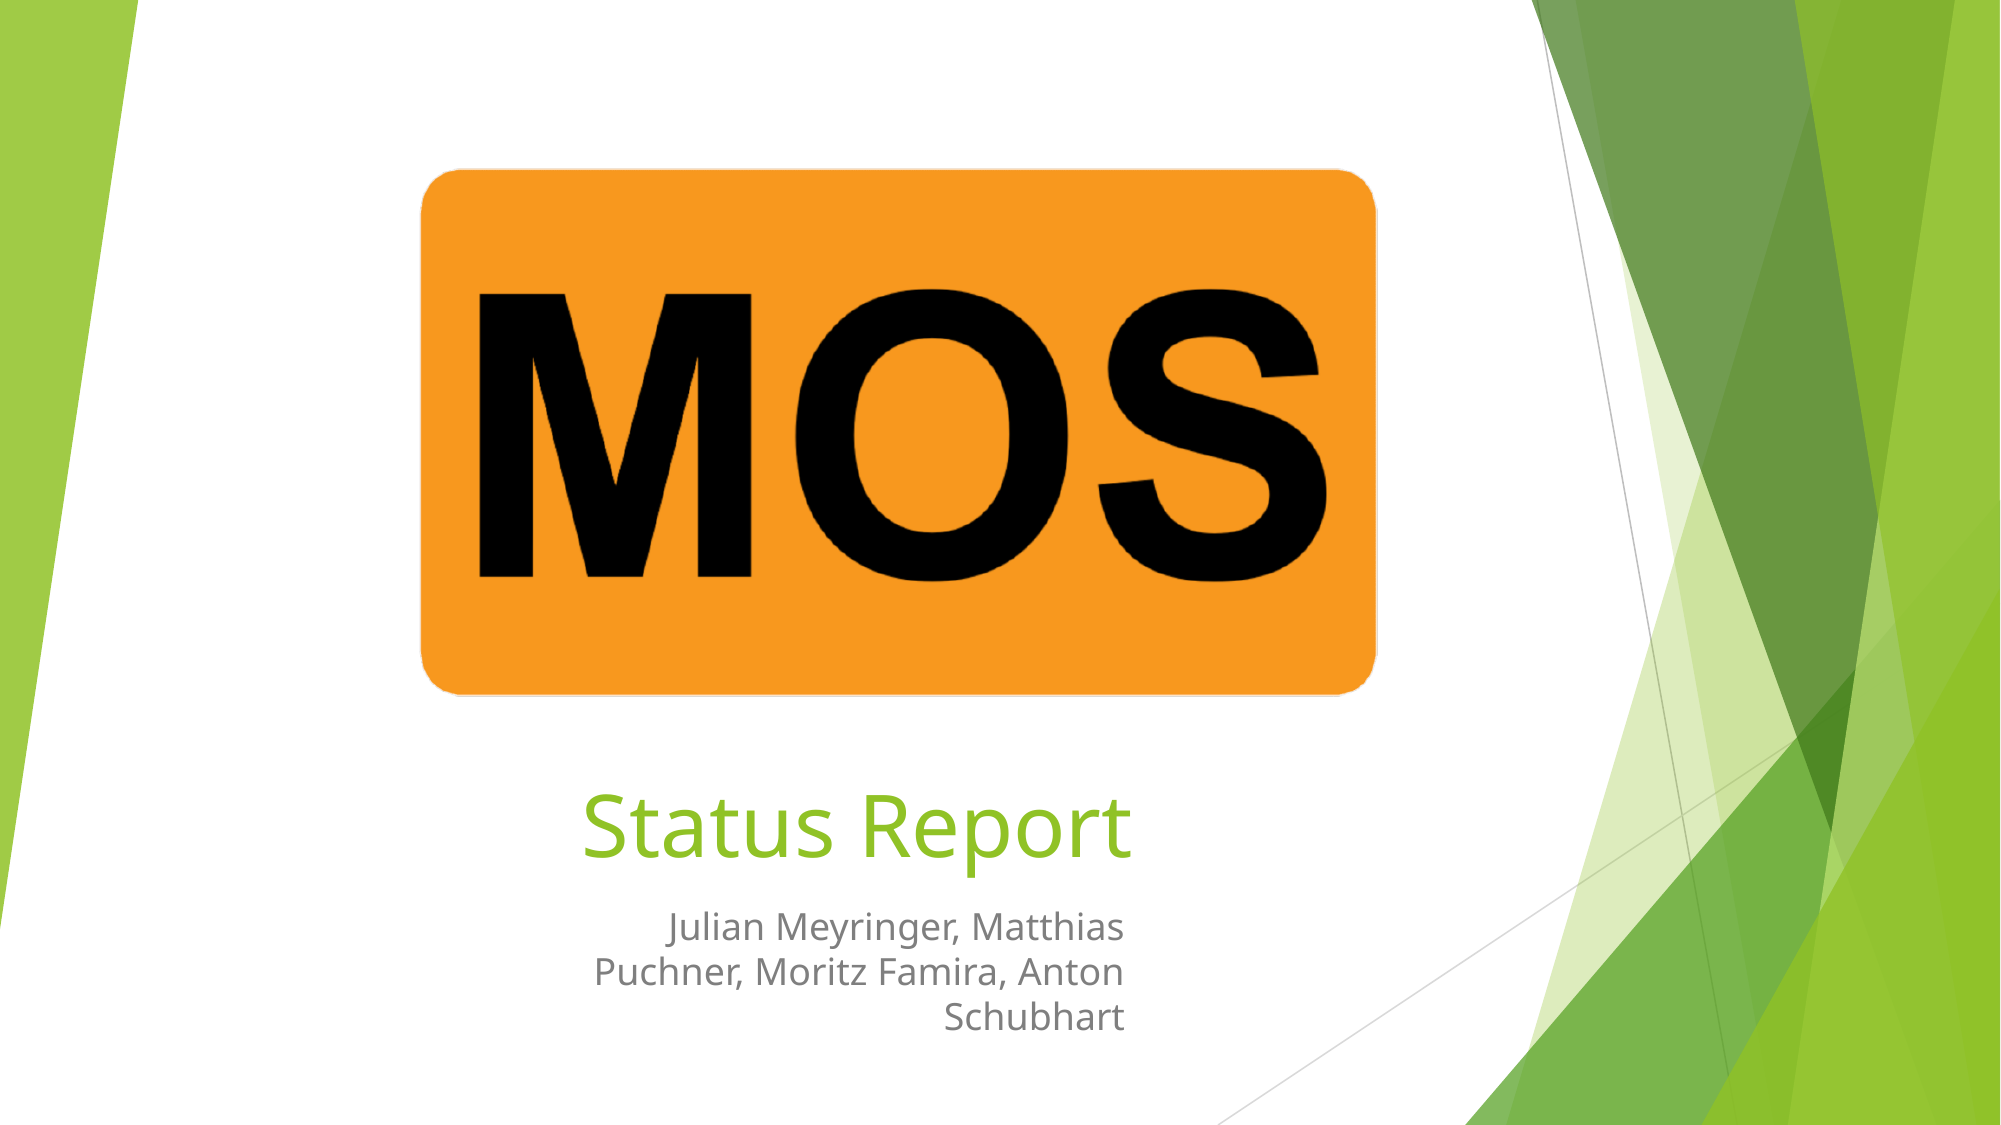

# Status Report
Julian Meyringer, Matthias Puchner, Moritz Famira, Anton Schubhart